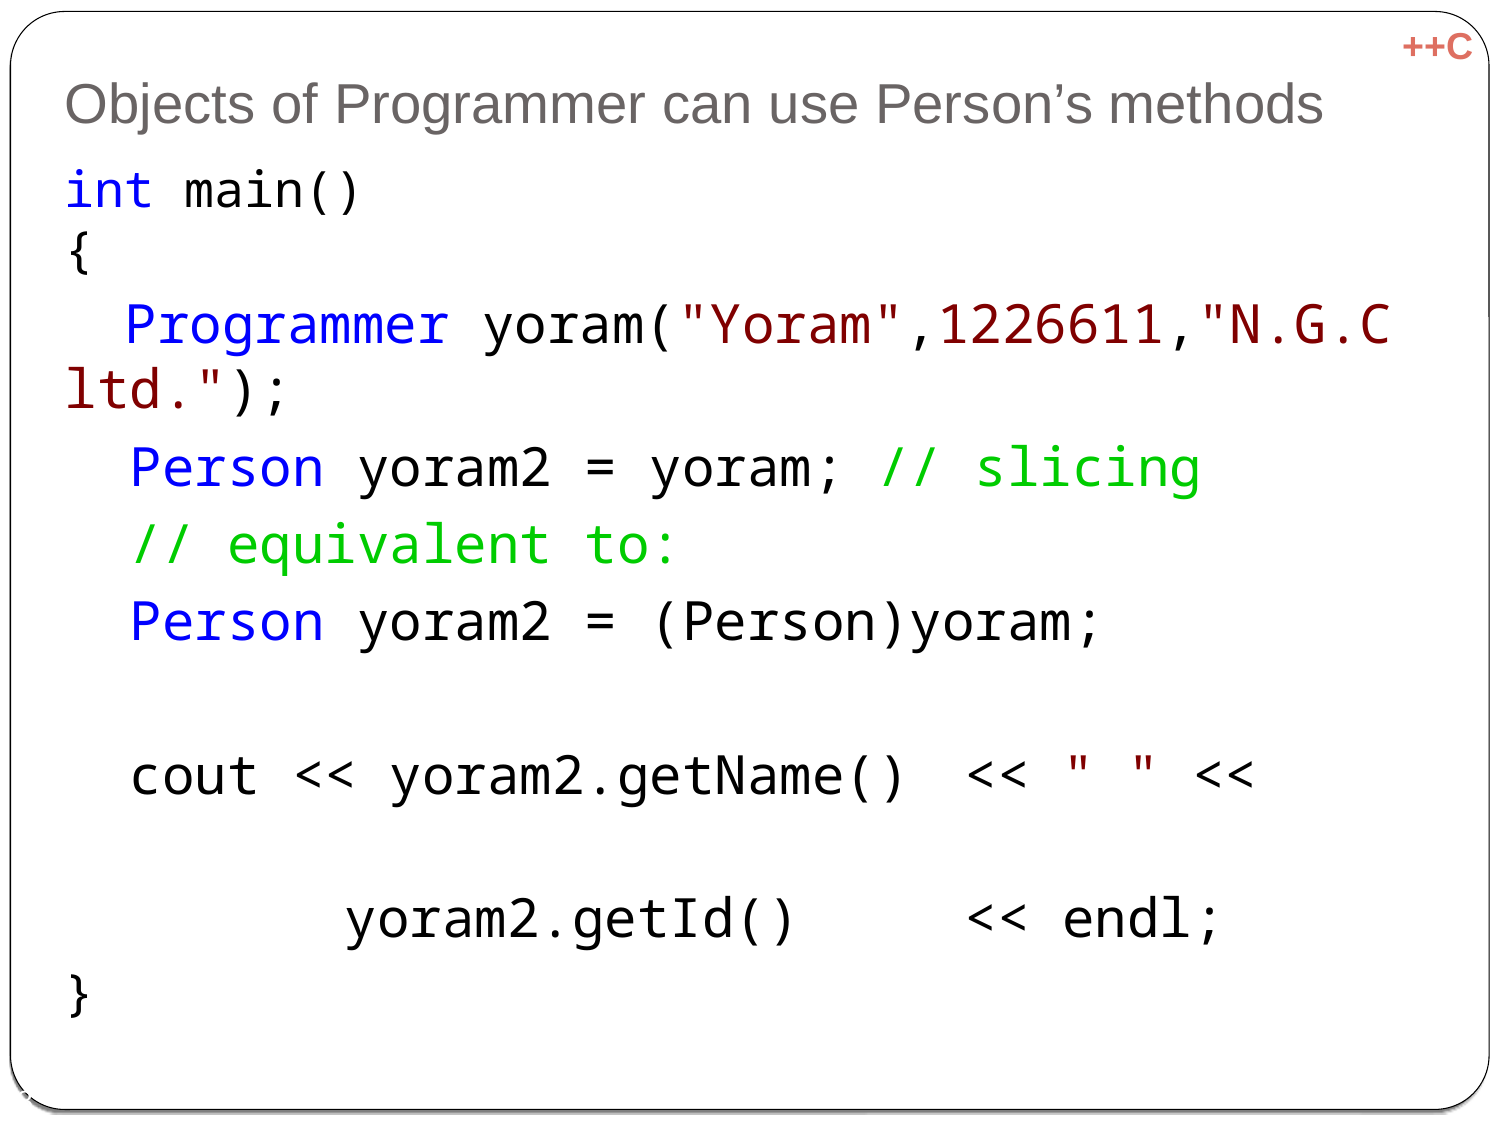

# Objects of Programmer can use Person’s methods
int main()
{
 Programmer yoram("Yoram",1226611,"N.G.C ltd.");
 Person yoram2 = yoram; // slicing
 // equivalent to:
 Person yoram2 = (Person)yoram;
 cout << yoram2.getName() 	<< " " <<
 	 yoram2.getId() 	<< endl;
}